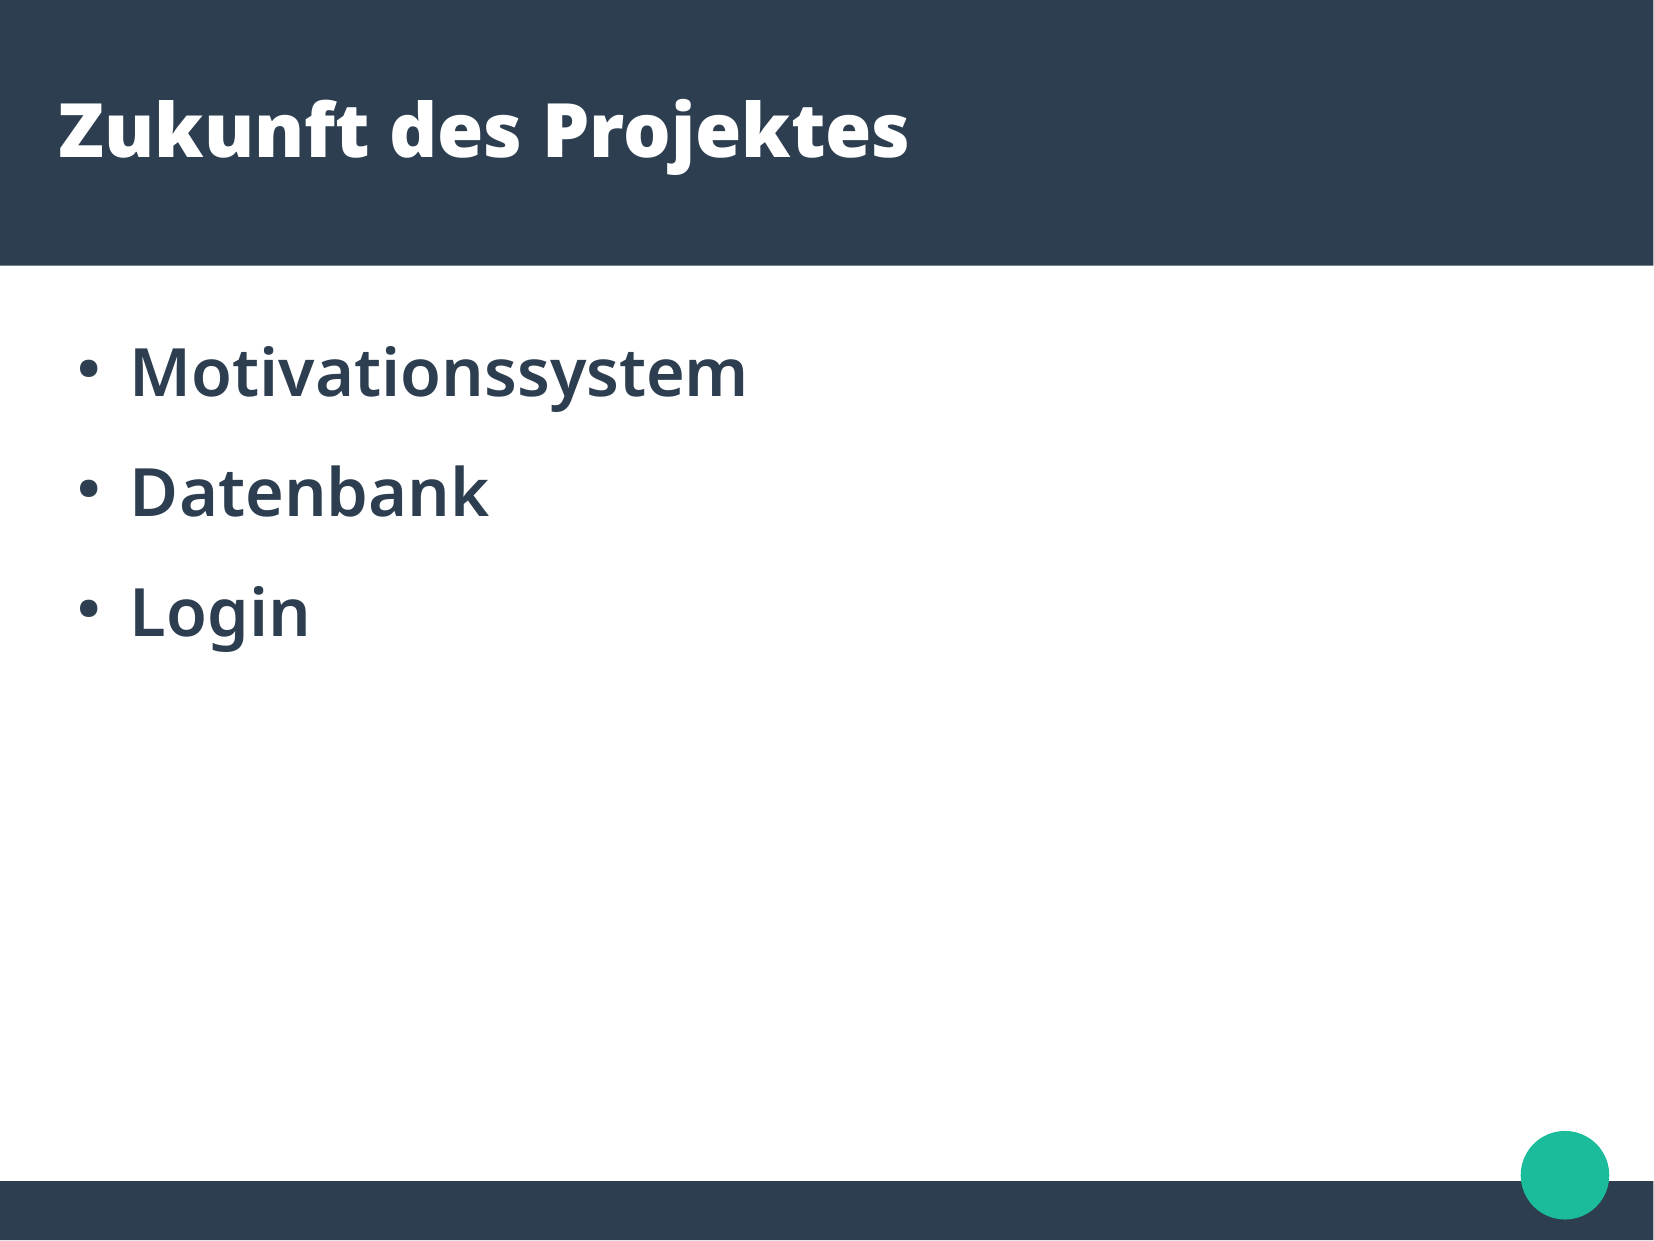

# Zukunft des Projektes
Motivationssystem
Datenbank
Login